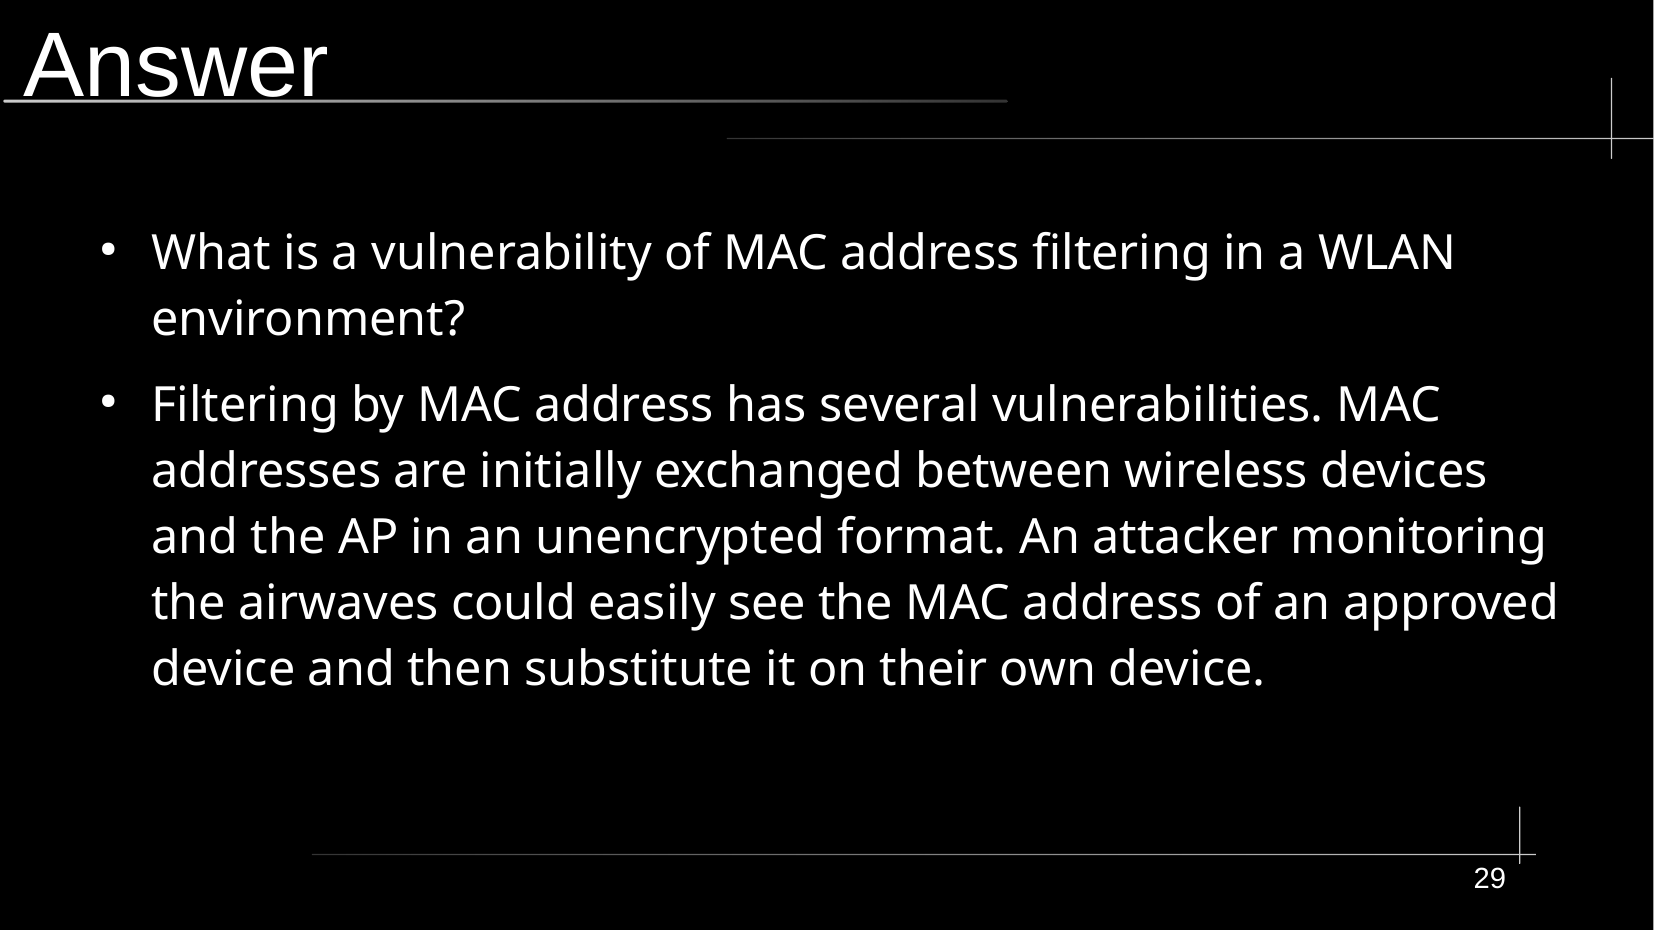

# Answer
What is a vulnerability of MAC address filtering in a WLAN environment?
Filtering by MAC address has several vulnerabilities. MAC addresses are initially exchanged between wireless devices and the AP in an unencrypted format. An attacker monitoring the airwaves could easily see the MAC address of an approved device and then substitute it on their own device.
29